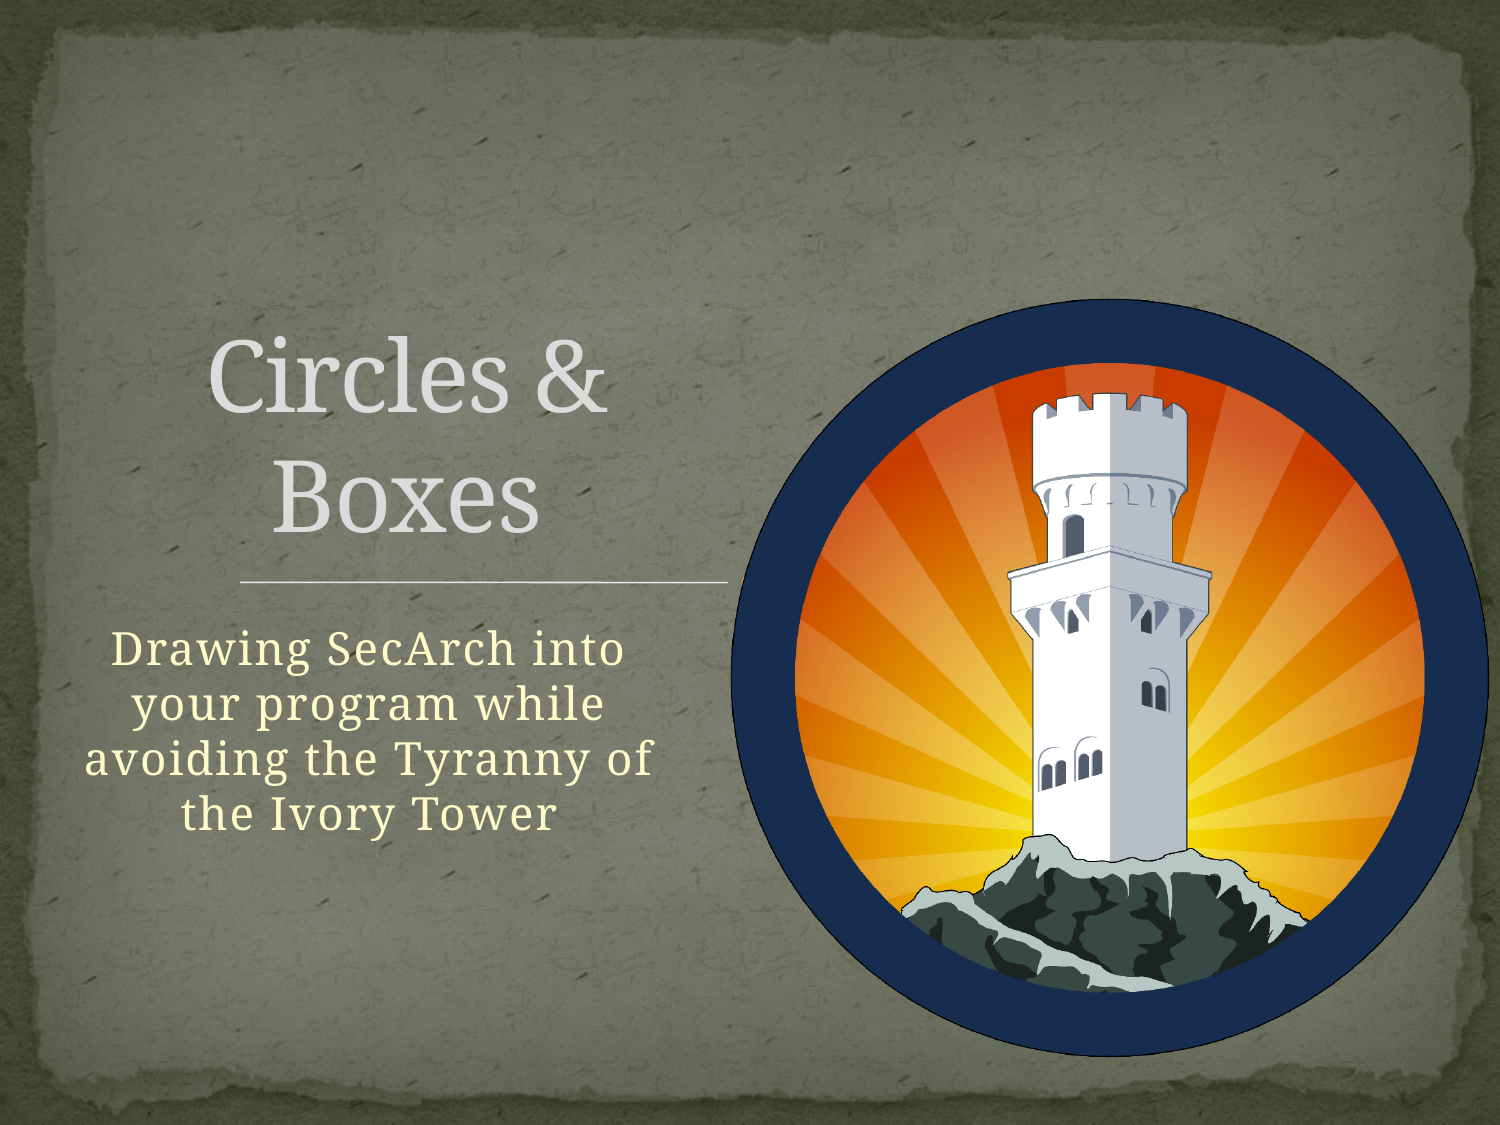

# Circles & Boxes
Drawing SecArch into your program while avoiding the Tyranny of the Ivory Tower